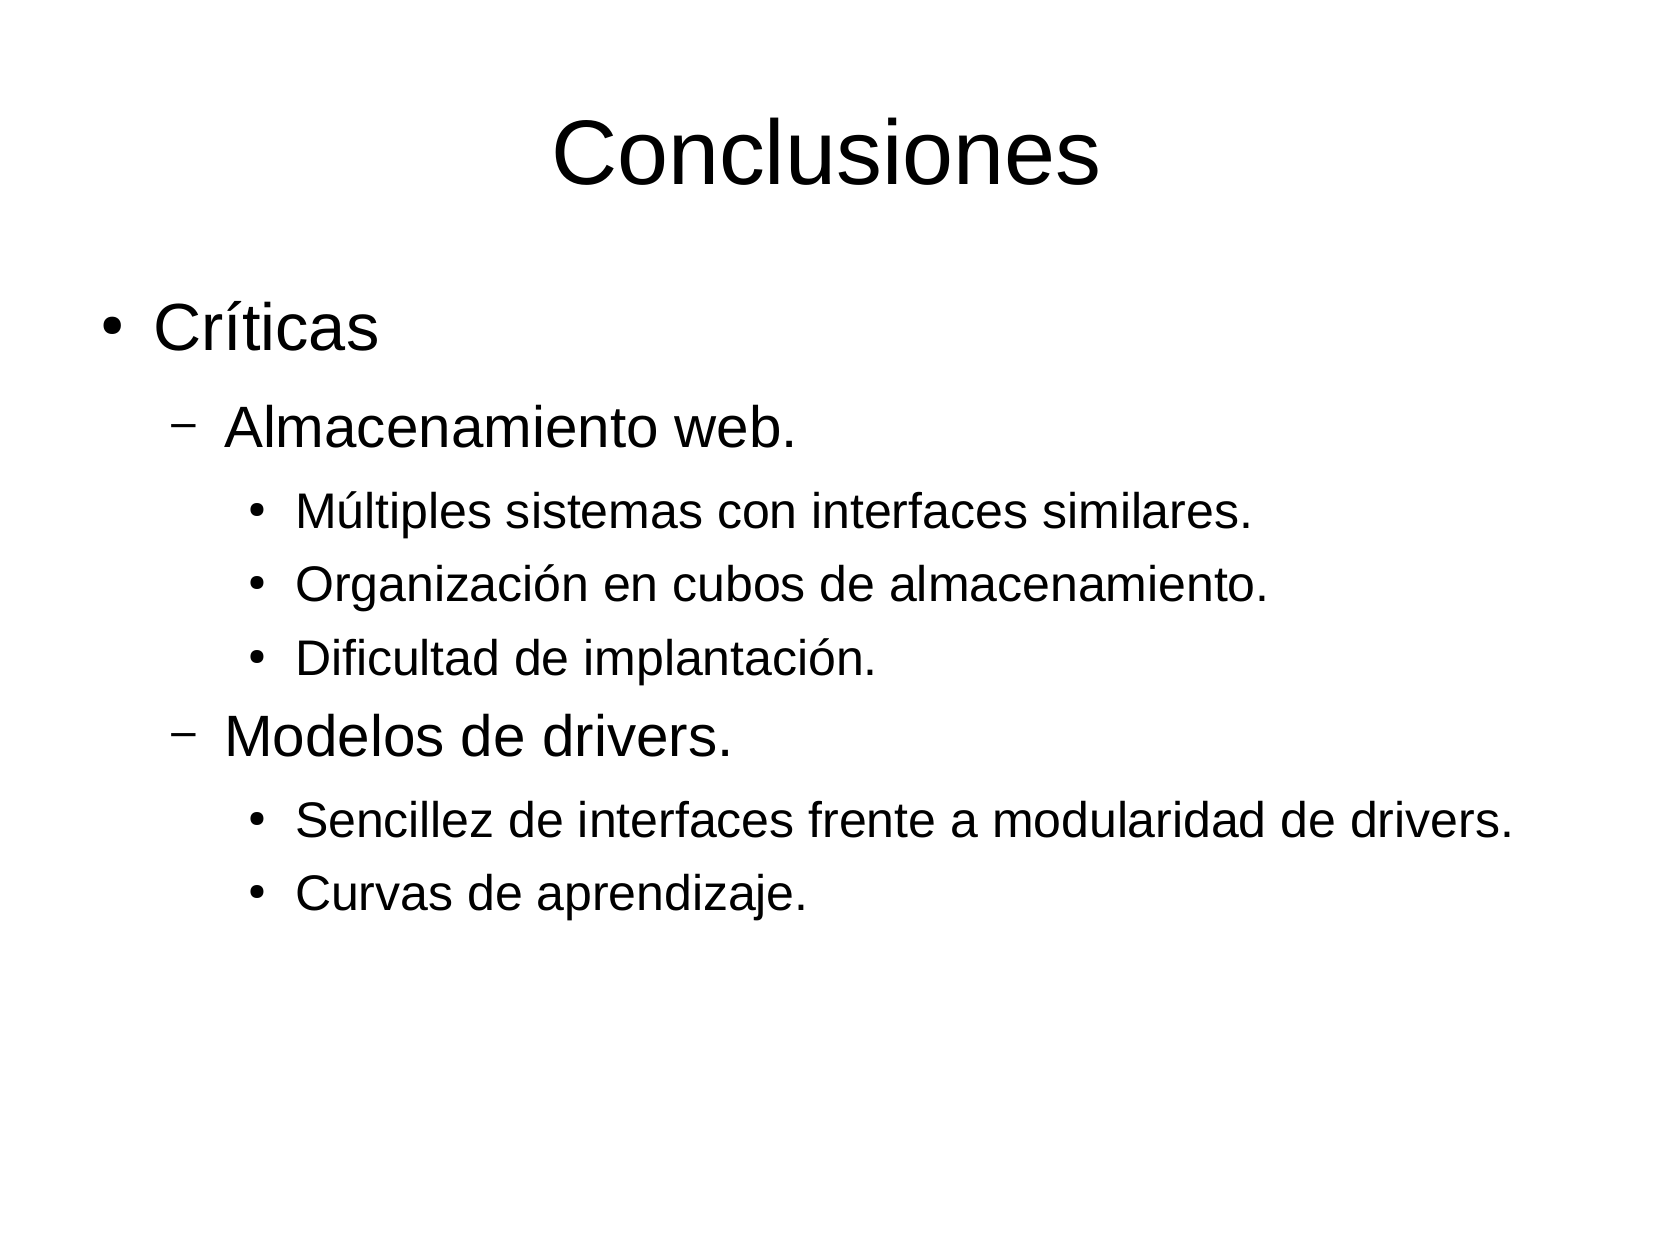

# Conclusiones
Críticas
Almacenamiento web.
Múltiples sistemas con interfaces similares.
Organización en cubos de almacenamiento.
Dificultad de implantación.
Modelos de drivers.
Sencillez de interfaces frente a modularidad de drivers.
Curvas de aprendizaje.